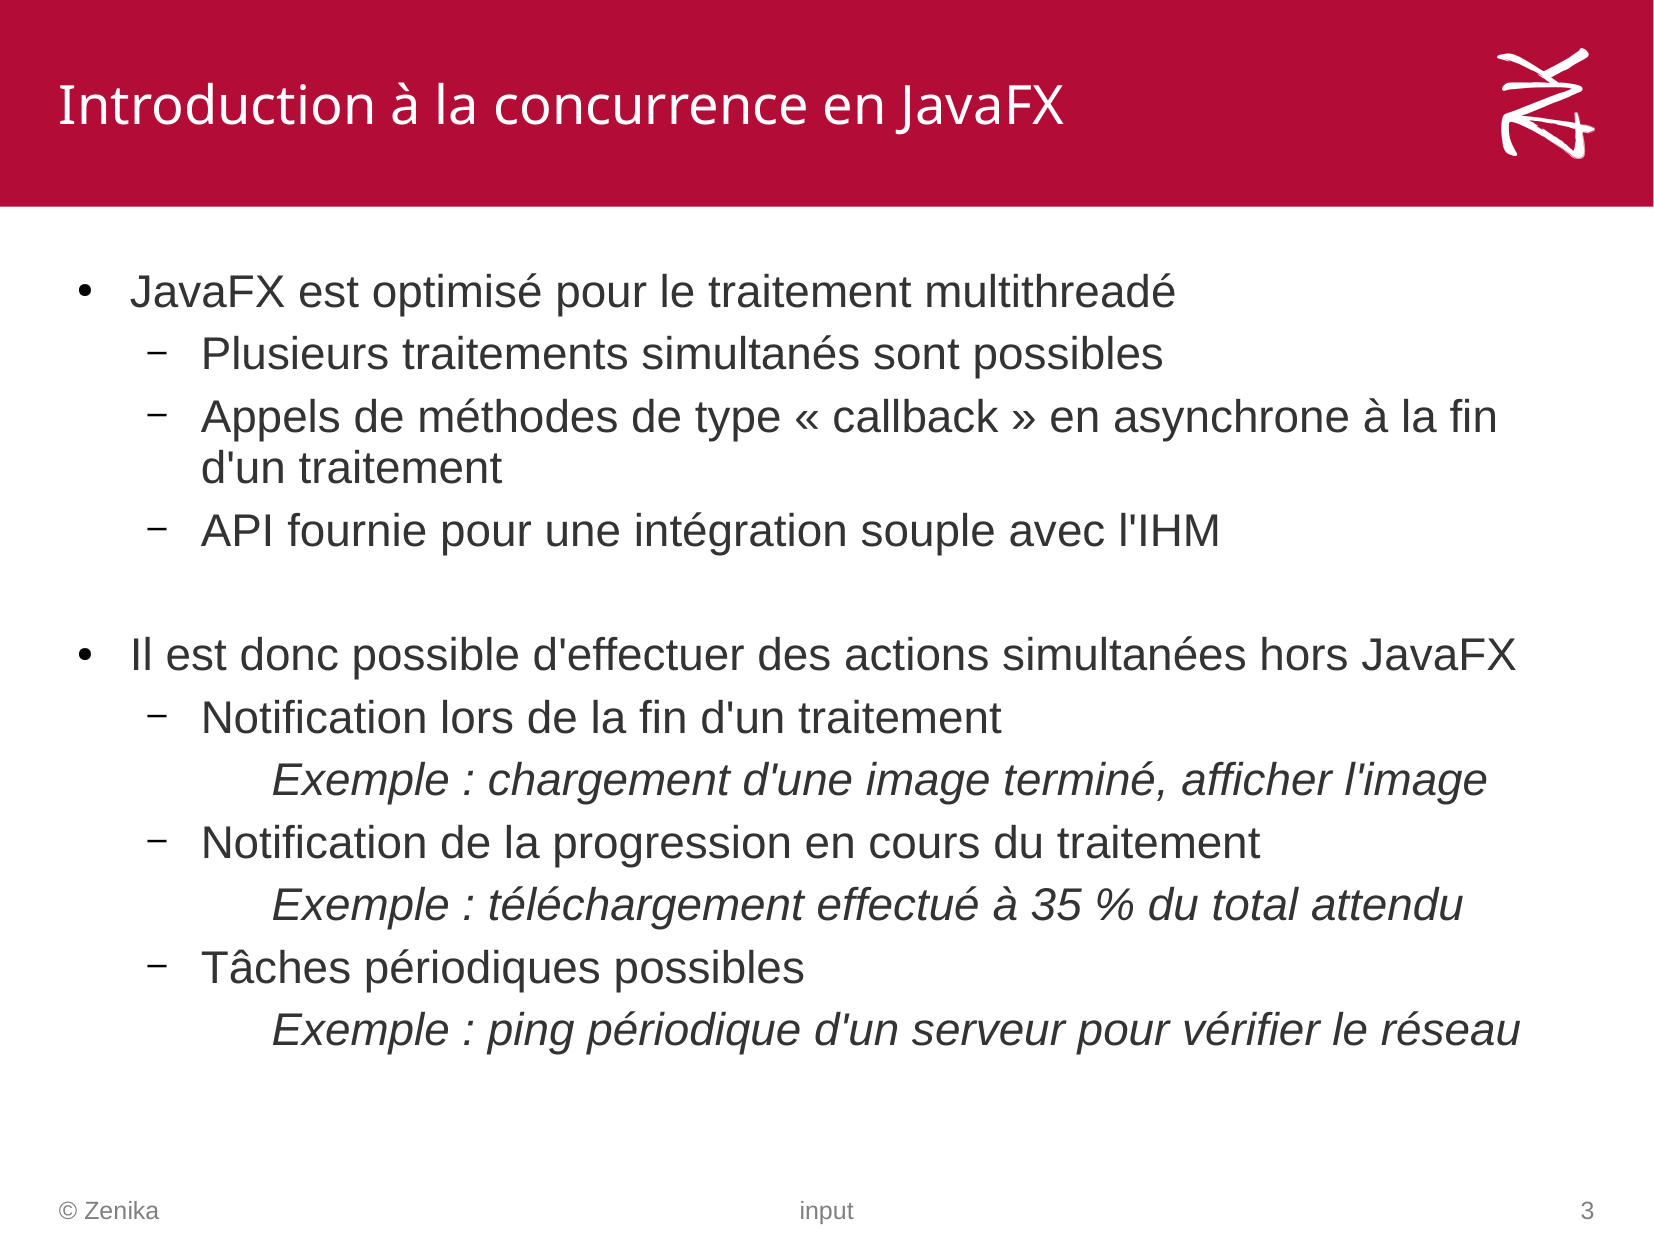

# Introduction à la concurrence en JavaFX
JavaFX est optimisé pour le traitement multithreadé
Plusieurs traitements simultanés sont possibles
Appels de méthodes de type « callback » en asynchrone à la fin d'un traitement
API fournie pour une intégration souple avec l'IHM
Il est donc possible d'effectuer des actions simultanées hors JavaFX
Notification lors de la fin d'un traitement
Exemple : chargement d'une image terminé, afficher l'image
Notification de la progression en cours du traitement
Exemple : téléchargement effectué à 35 % du total attendu
Tâches périodiques possibles
Exemple : ping périodique d'un serveur pour vérifier le réseau